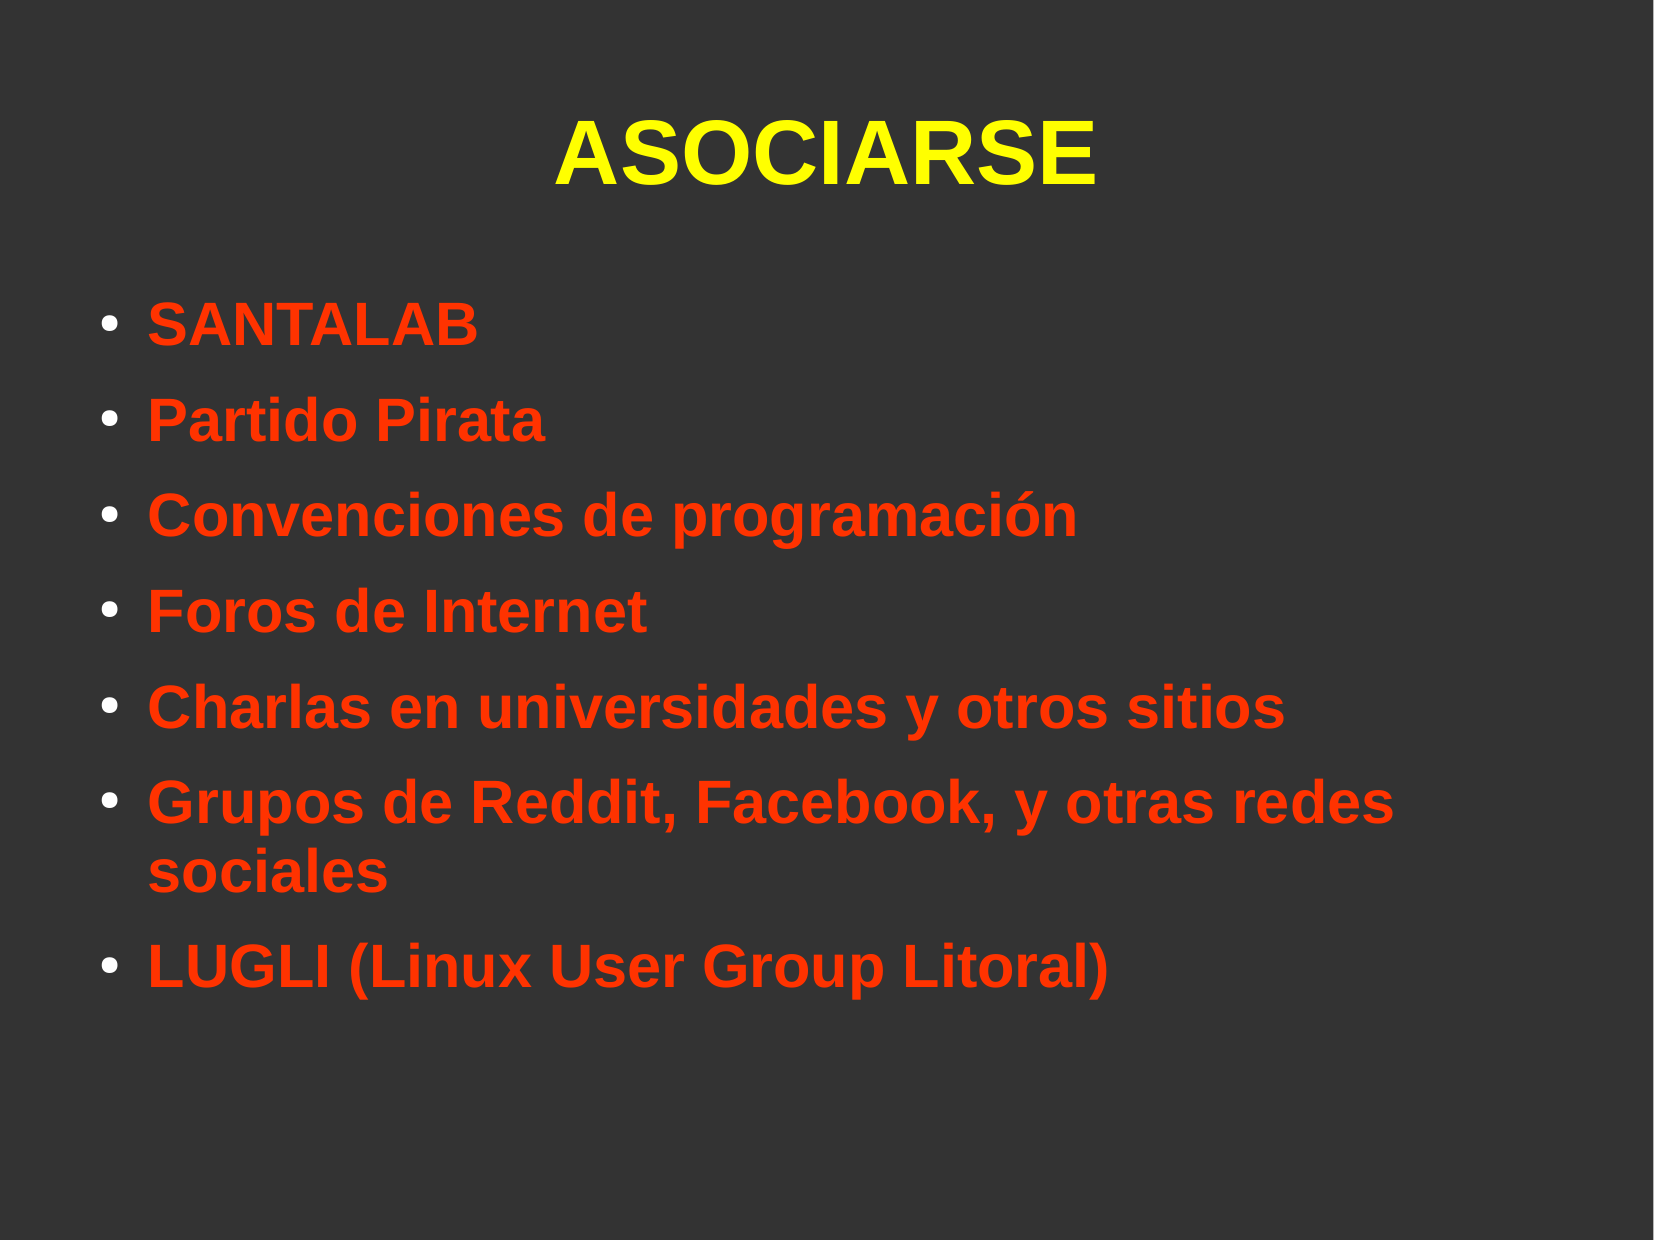

# ASOCIARSE
SANTALAB
Partido Pirata
Convenciones de programación
Foros de Internet
Charlas en universidades y otros sitios
Grupos de Reddit, Facebook, y otras redes sociales
LUGLI (Linux User Group Litoral)